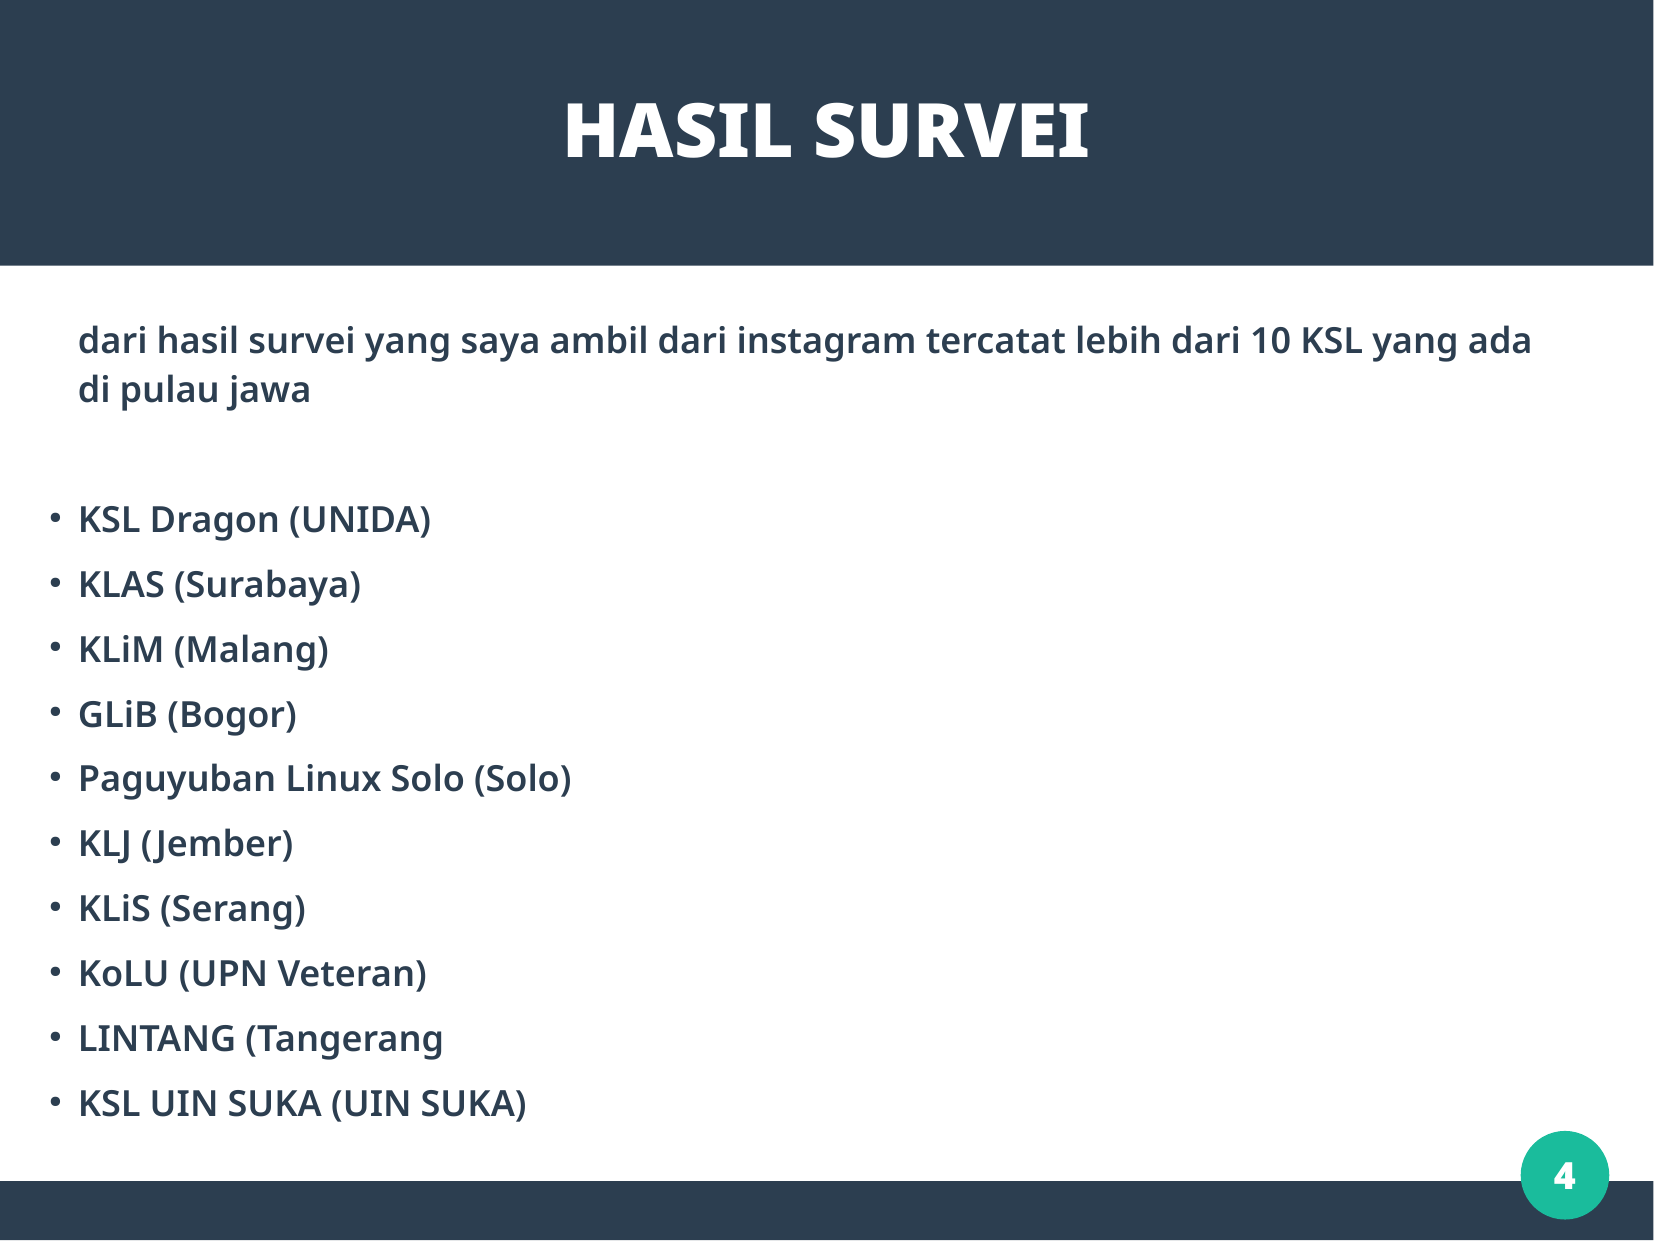

# HASIL SURVEI
dari hasil survei yang saya ambil dari instagram tercatat lebih dari 10 KSL yang ada di pulau jawa
KSL Dragon (UNIDA)
KLAS (Surabaya)
KLiM (Malang)
GLiB (Bogor)
Paguyuban Linux Solo (Solo)
KLJ (Jember)
KLiS (Serang)
KoLU (UPN Veteran)
LINTANG (Tangerang
KSL UIN SUKA (UIN SUKA)
4